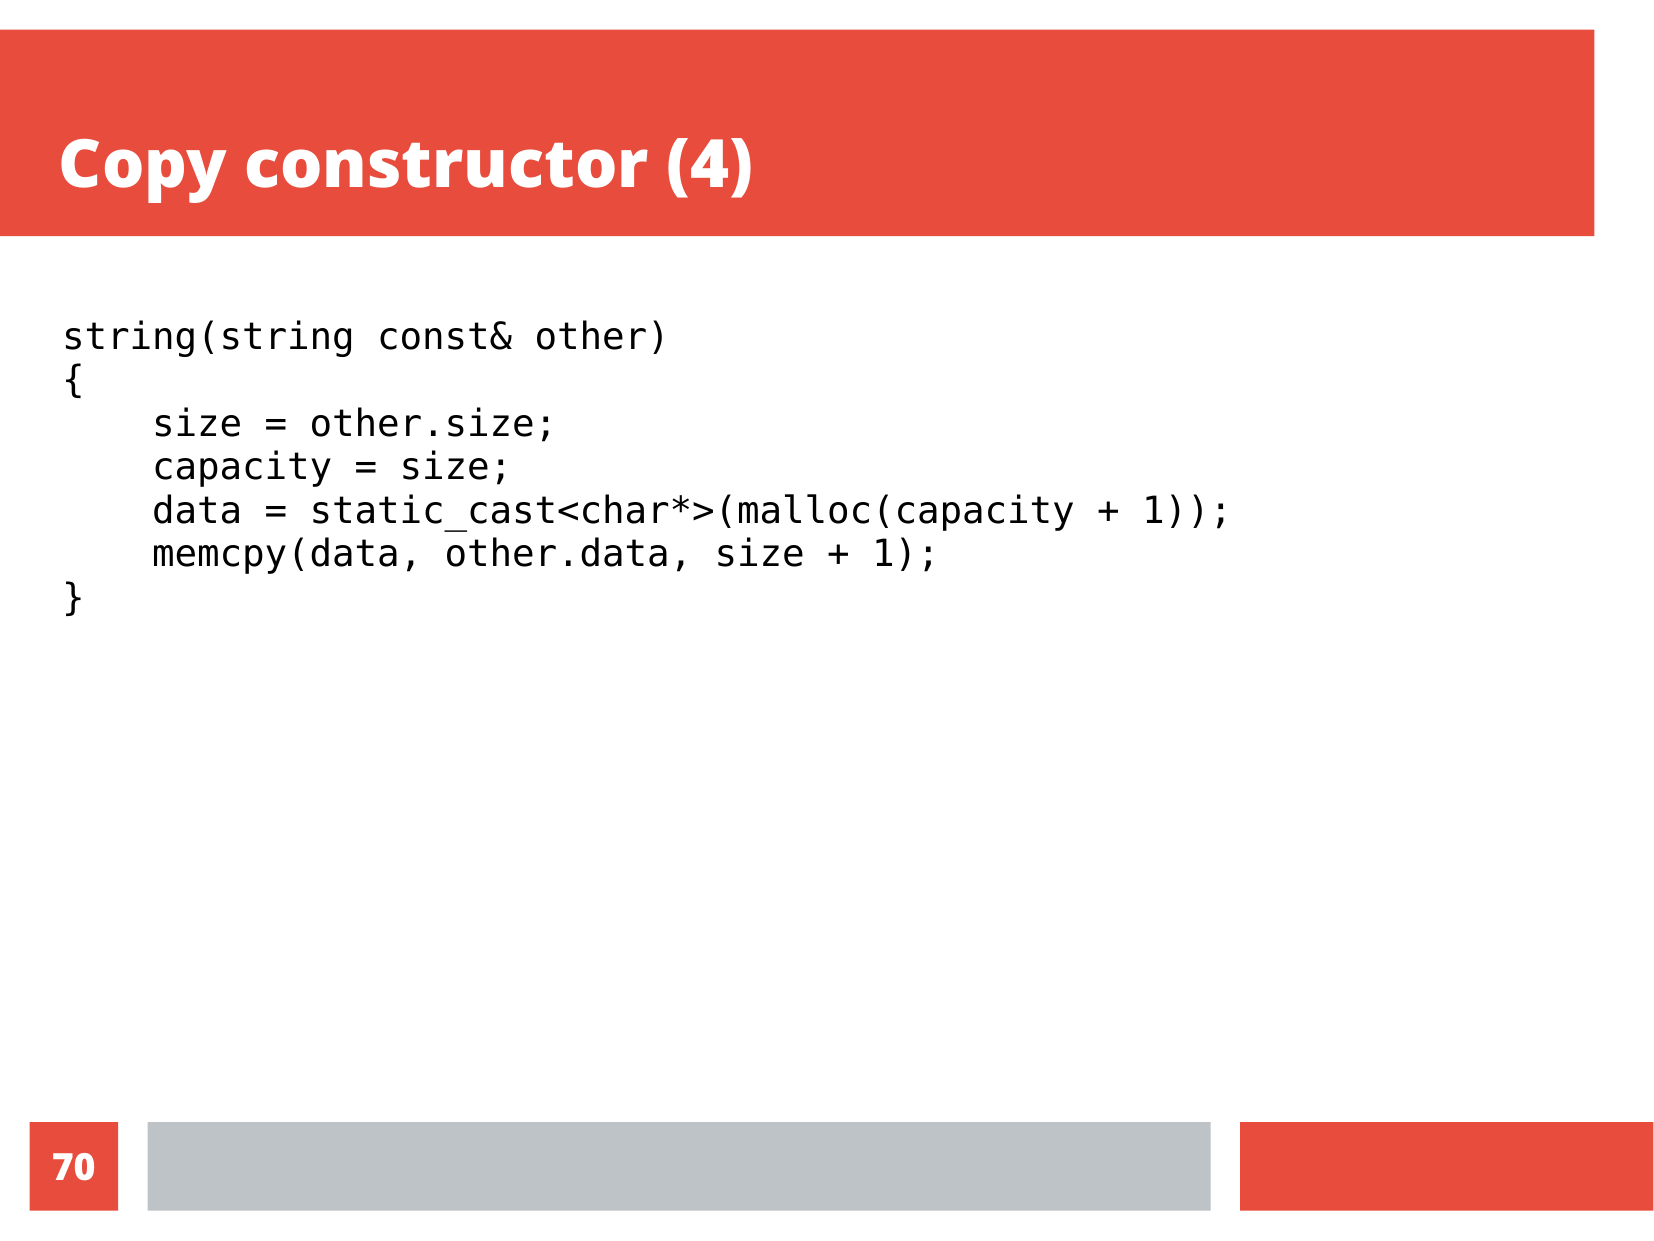

# Copy constructor (4)
string(string const& other)
{
 size = other.size;
 capacity = size;
 data = static_cast<char*>(malloc(capacity + 1));
 memcpy(data, other.data, size + 1);
}
70